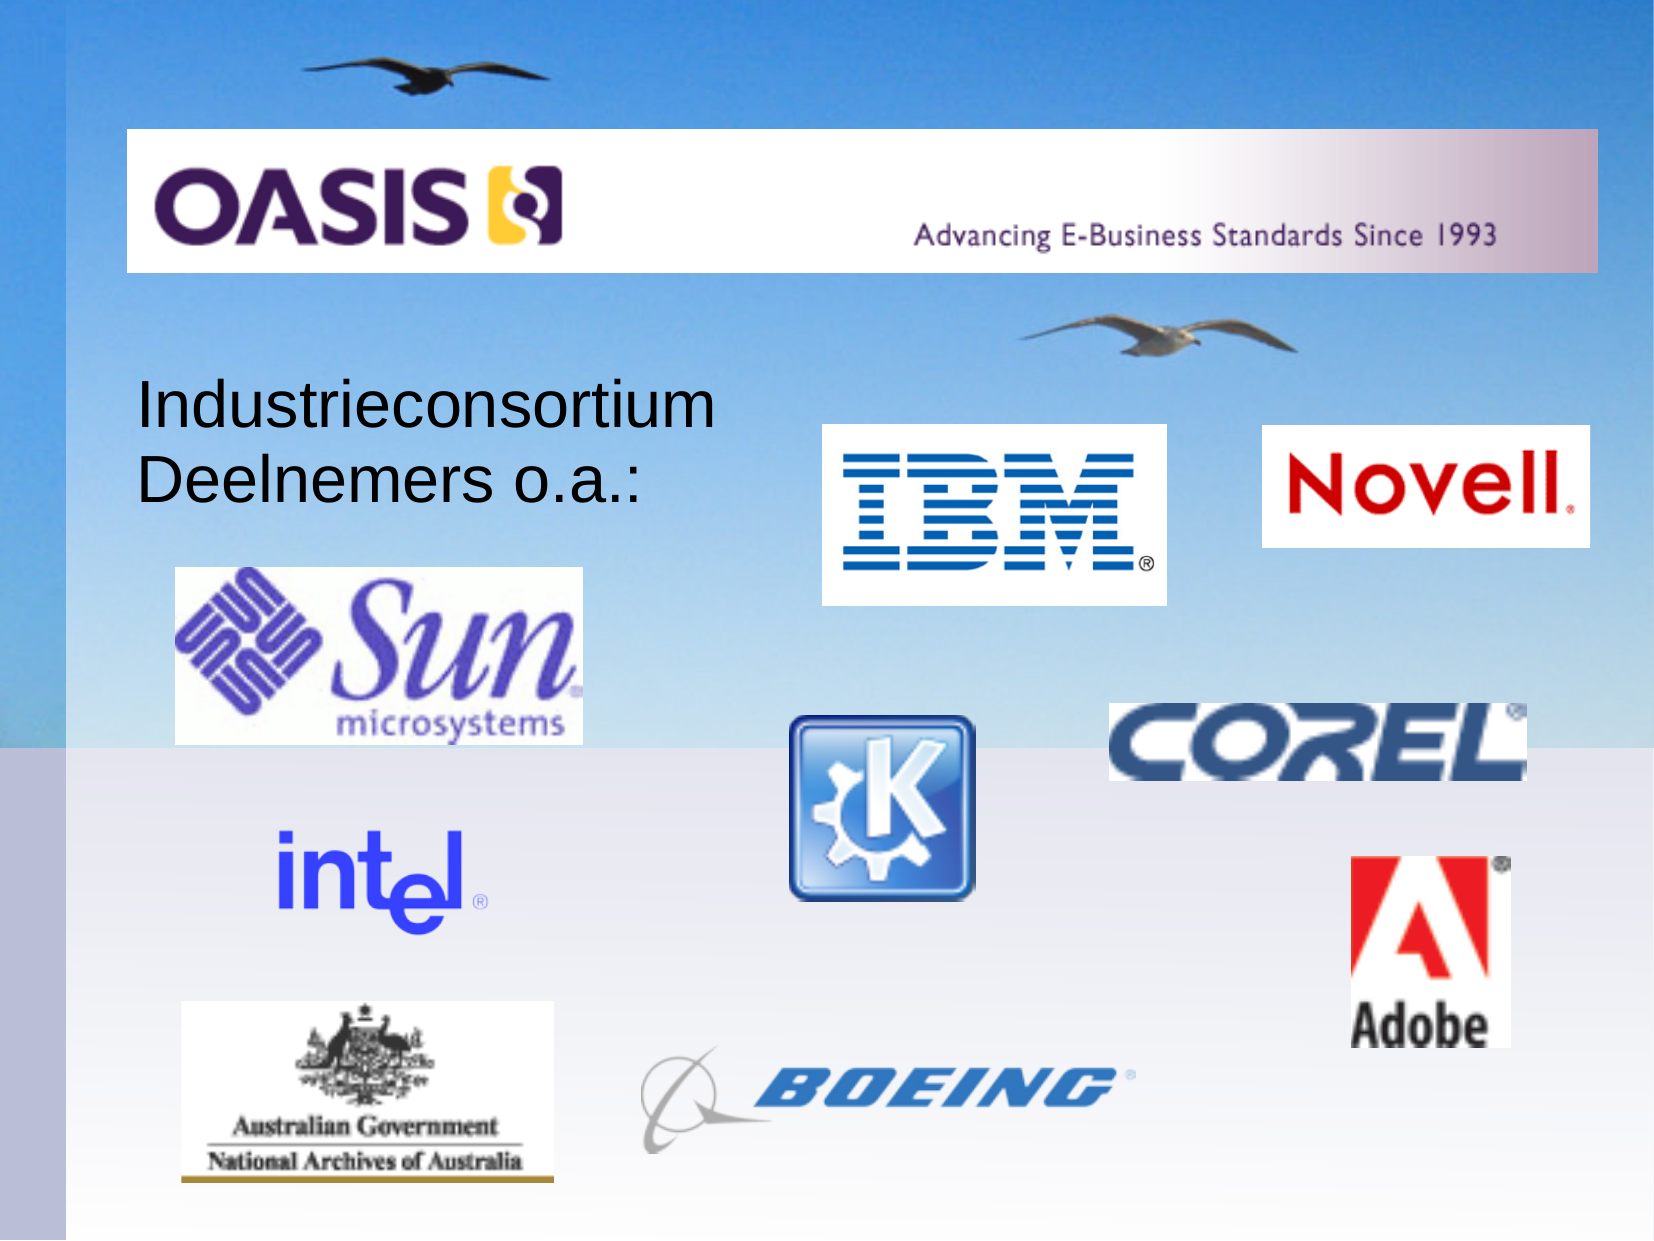

# Wat is Oasis?
Industrieconsortium
Deelnemers o.a.: